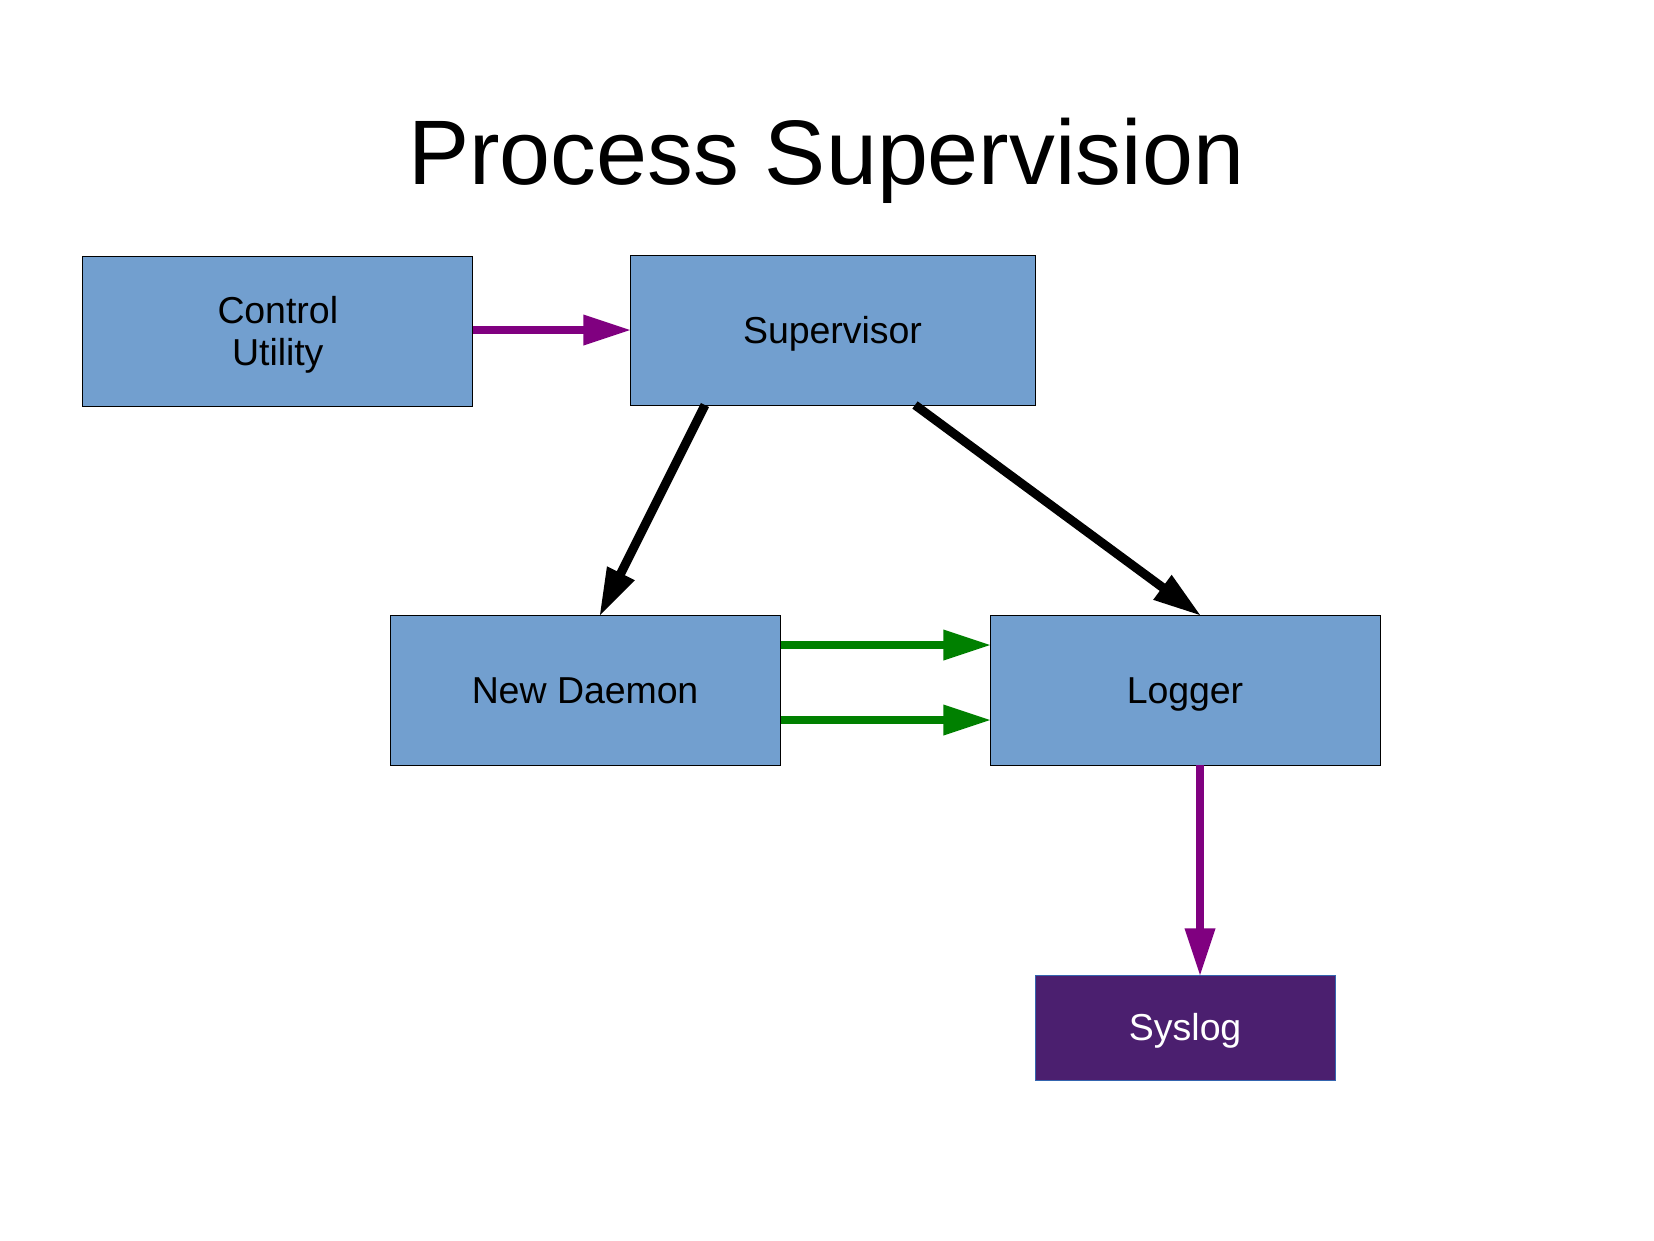

# Process Supervision
Supervisor
Control
Utility
New Daemon
Logger
Syslog